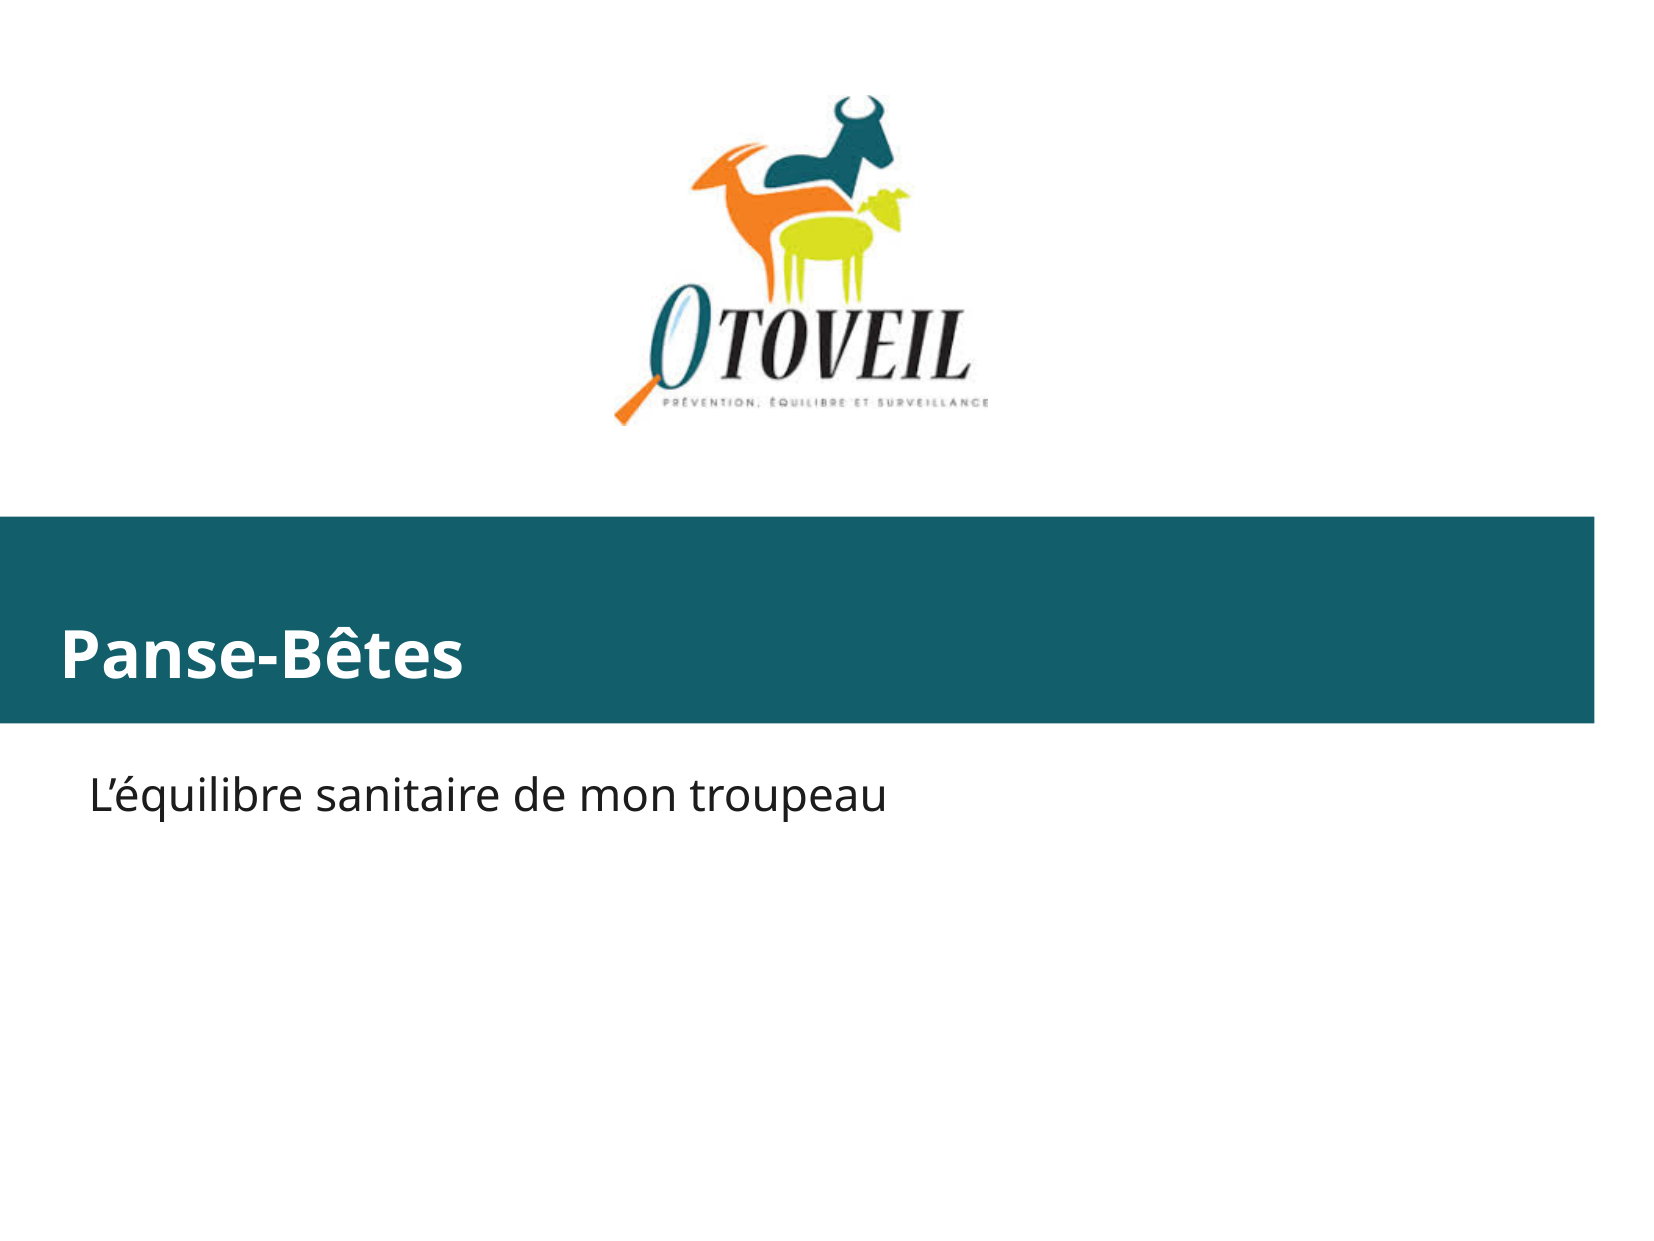

# Panse-Bêtes
L’équilibre sanitaire de mon troupeau